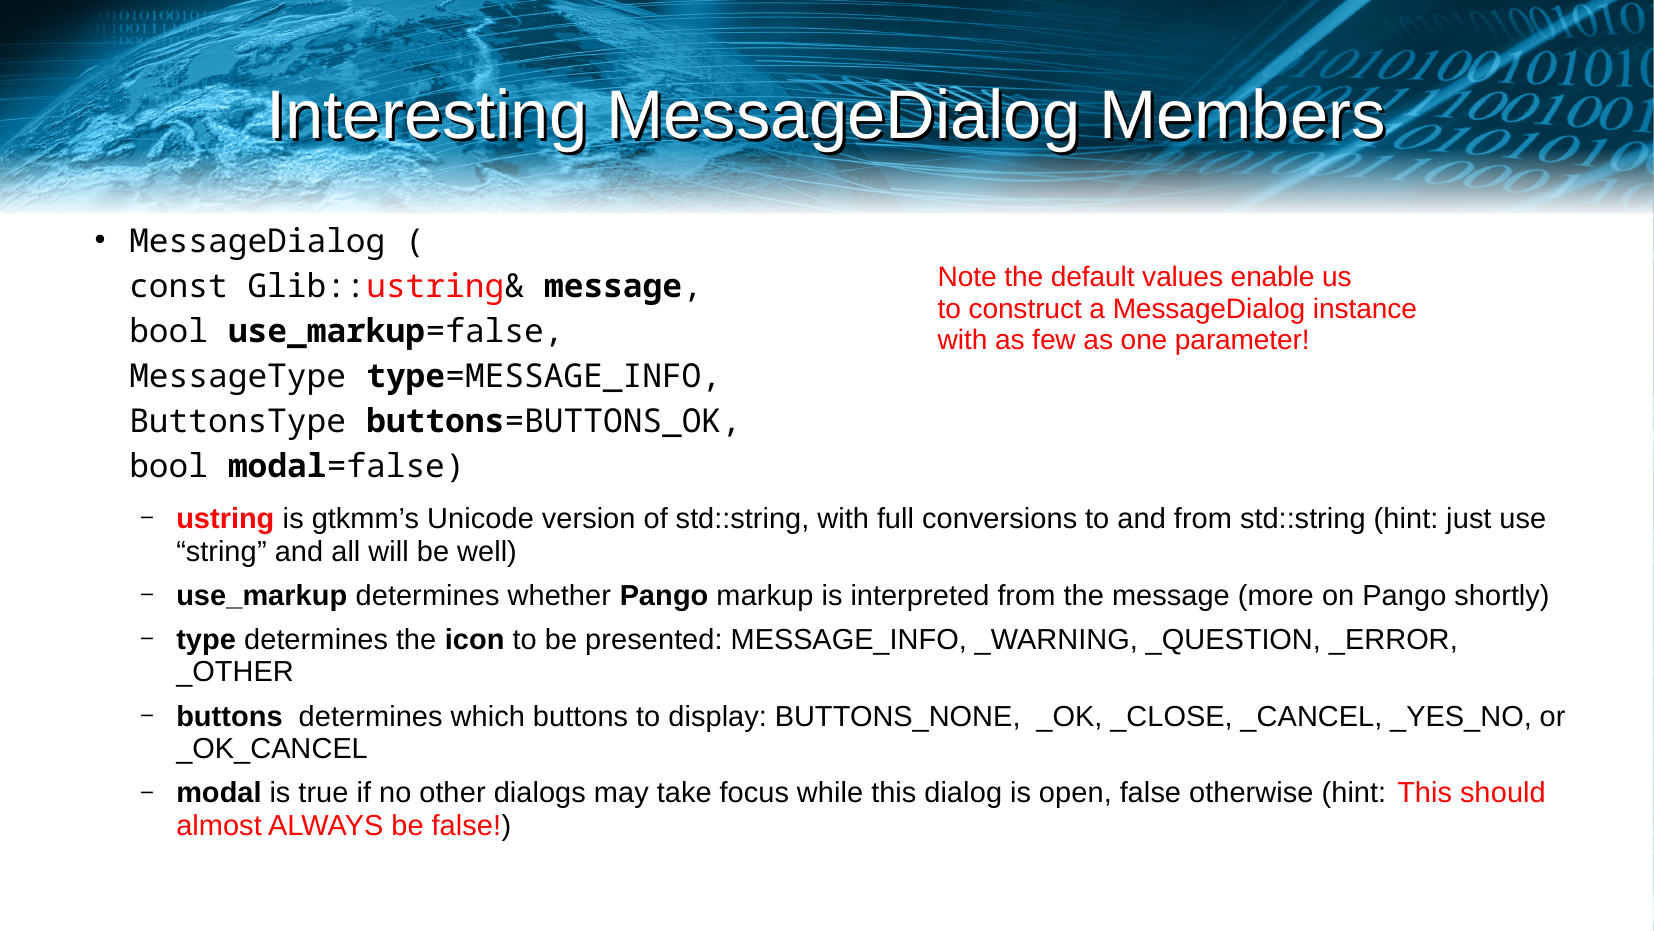

# Interesting MessageDialog Members
MessageDialog (
const Glib::ustring& message,
bool use_markup=false,
MessageType type=MESSAGE_INFO,
ButtonsType buttons=BUTTONS_OK,
bool modal=false)
ustring is gtkmm’s Unicode version of std::string, with full conversions to and from std::string (hint: just use “string” and all will be well)
use_markup determines whether Pango markup is interpreted from the message (more on Pango shortly)
type determines the icon to be presented: MESSAGE_INFO, _WARNING, _QUESTION, _ERROR, _OTHER
buttons determines which buttons to display: BUTTONS_NONE, _OK, _CLOSE, _CANCEL, _YES_NO, or _OK_CANCEL
modal is true if no other dialogs may take focus while this dialog is open, false otherwise (hint: This should almost ALWAYS be false!)
Note the default values enable us
to construct a MessageDialog instance
with as few as one parameter!